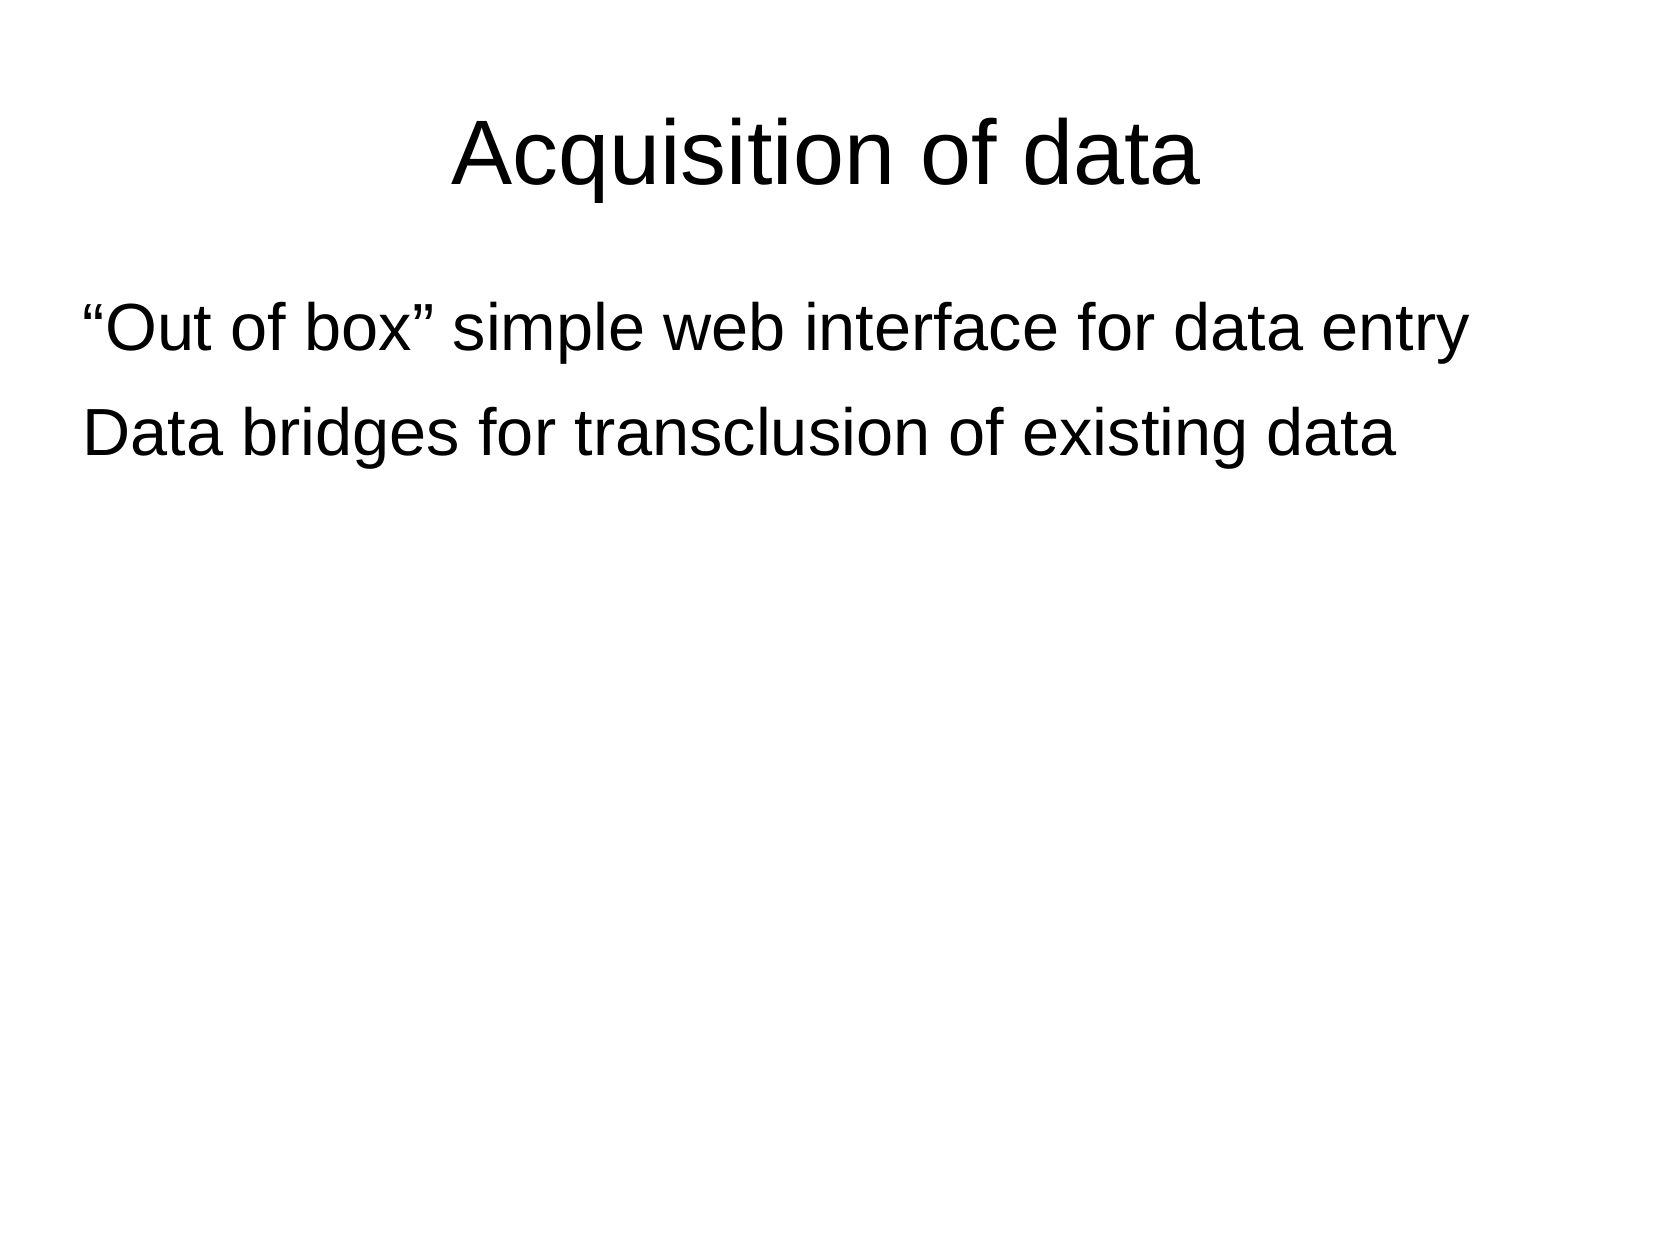

# Acquisition of data
“Out of box” simple web interface for data entry
Data bridges for transclusion of existing data